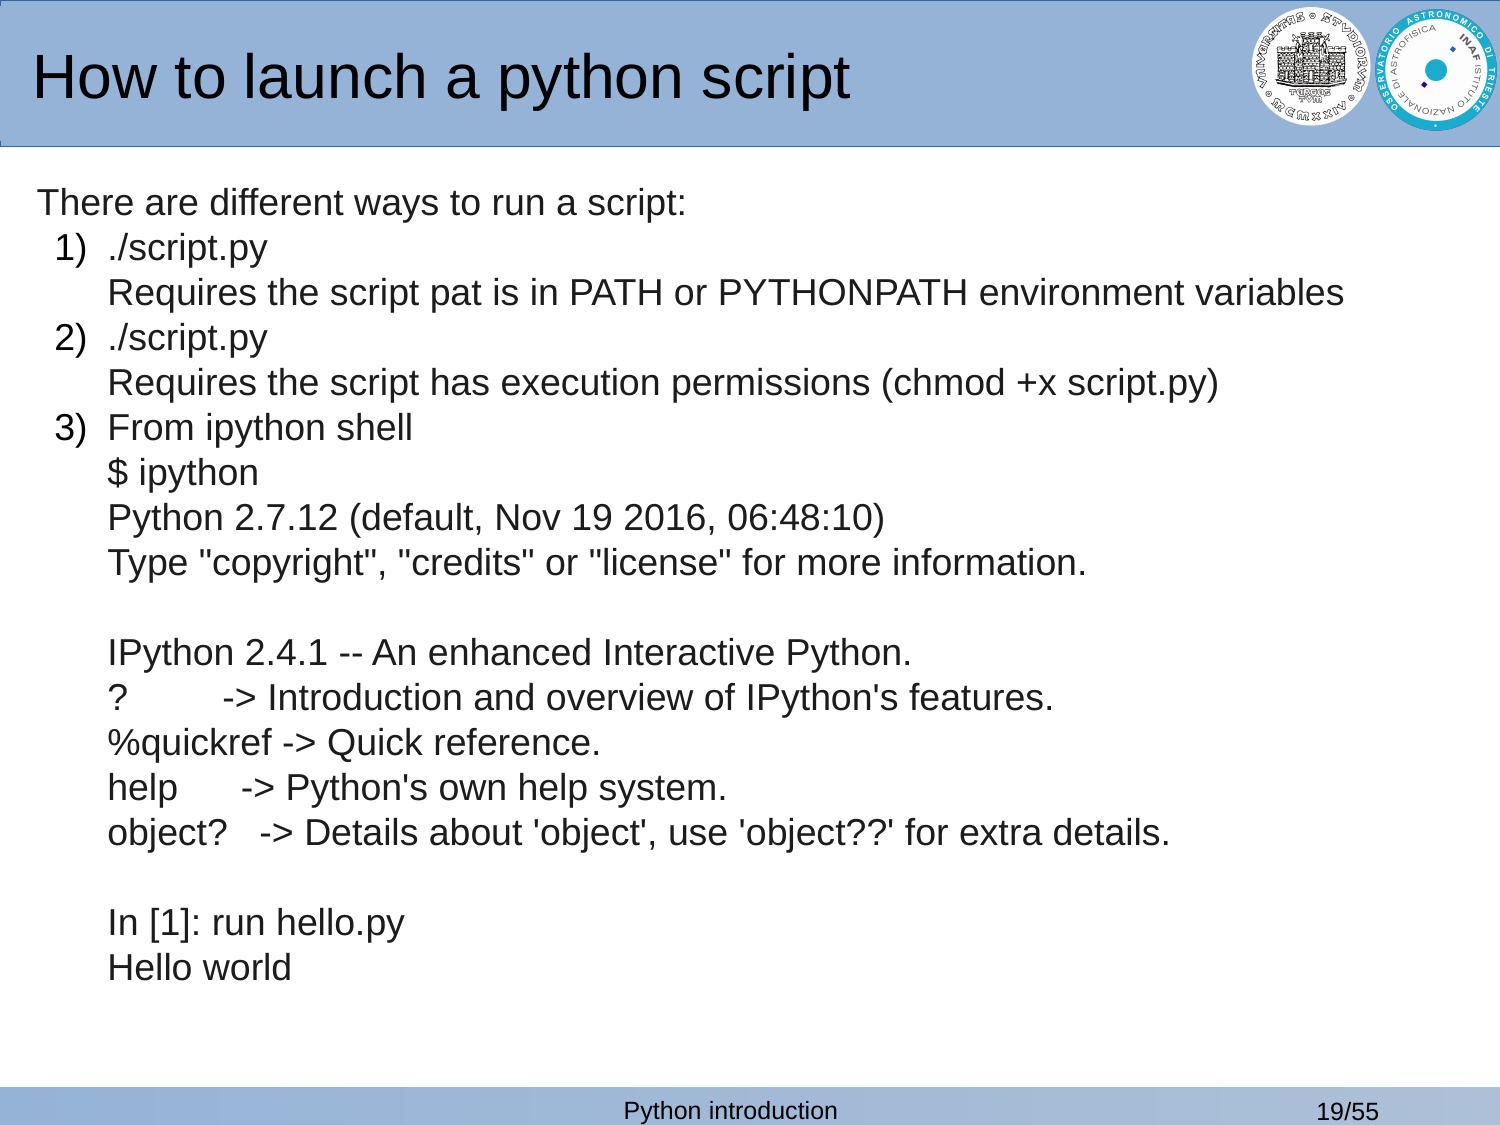

How to launch a python script
# There are different ways to run a script:
./script.py
Requires the script pat is in PATH or PYTHONPATH environment variables
./script.py
Requires the script has execution permissions (chmod +x script.py)
From ipython shell
$ ipython
Python 2.7.12 (default, Nov 19 2016, 06:48:10)
Type "copyright", "credits" or "license" for more information.
IPython 2.4.1 -- An enhanced Interactive Python.
? -> Introduction and overview of IPython's features.
%quickref -> Quick reference.
help -> Python's own help system.
object? -> Details about 'object', use 'object??' for extra details.
In [1]: run hello.py
Hello world